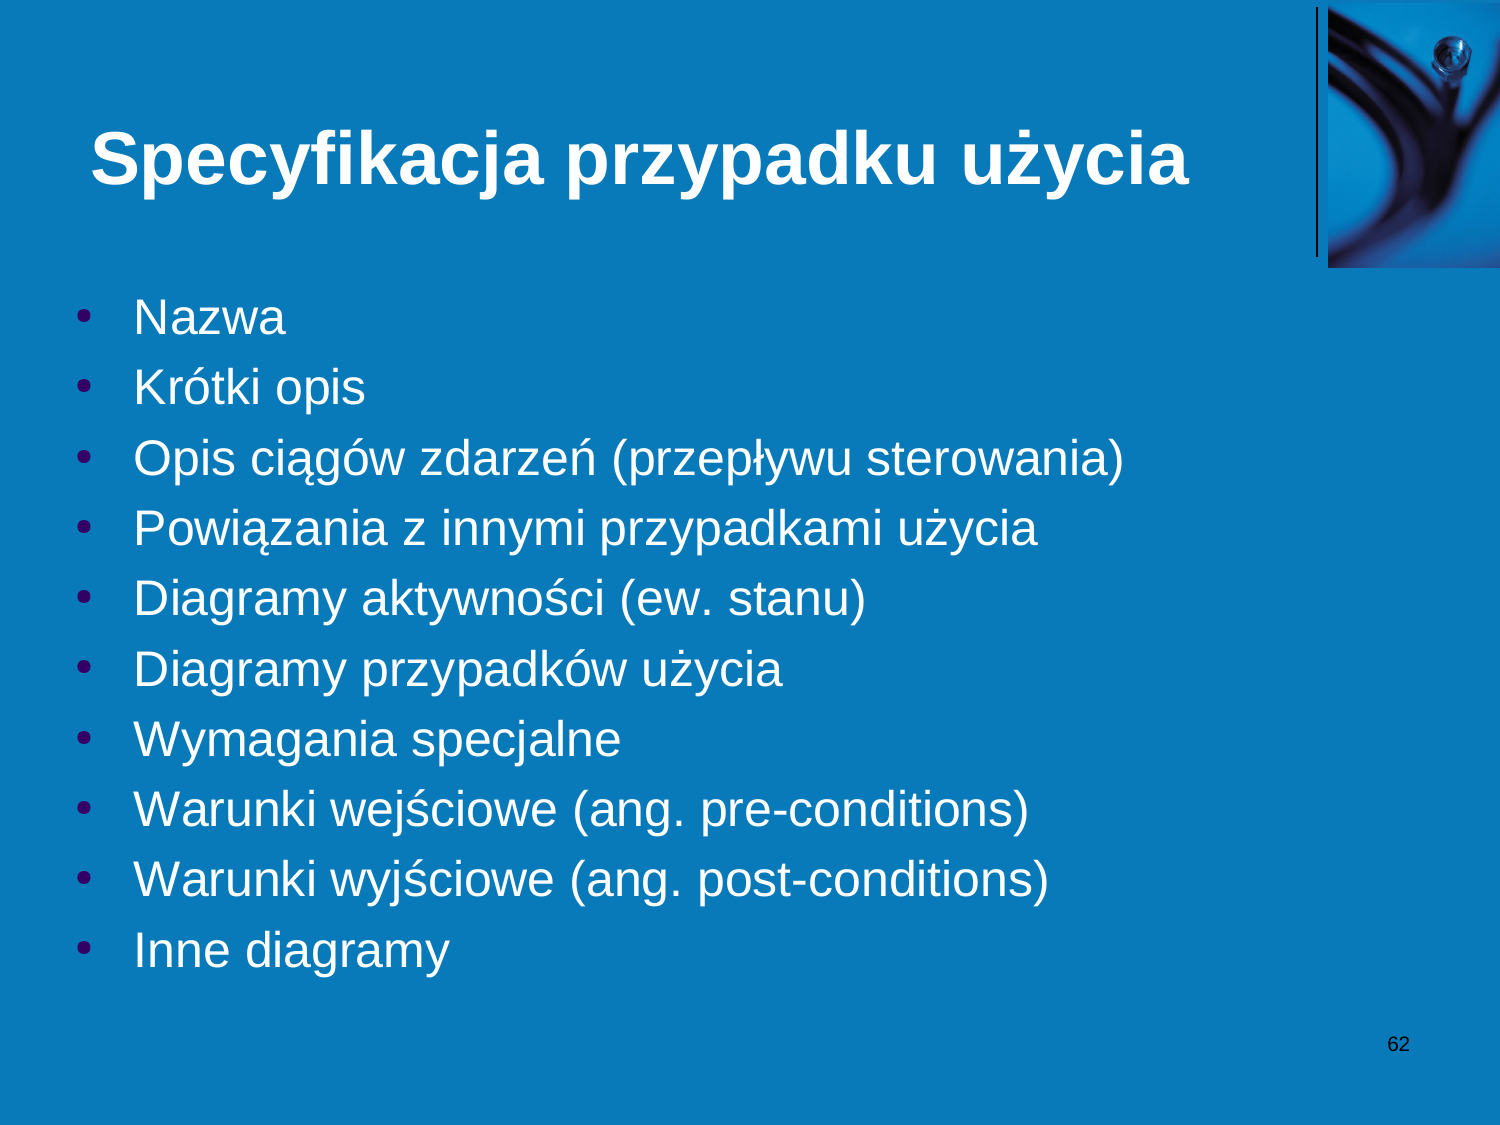

# Specyfikacja przypadku użycia
Nazwa
Krótki opis
Opis ciągów zdarzeń (przepływu sterowania)
Powiązania z innymi przypadkami użycia
Diagramy aktywności (ew. stanu)
Diagramy przypadków użycia
Wymagania specjalne
Warunki wejściowe (ang. pre-conditions)
Warunki wyjściowe (ang. post-conditions)
Inne diagramy
62